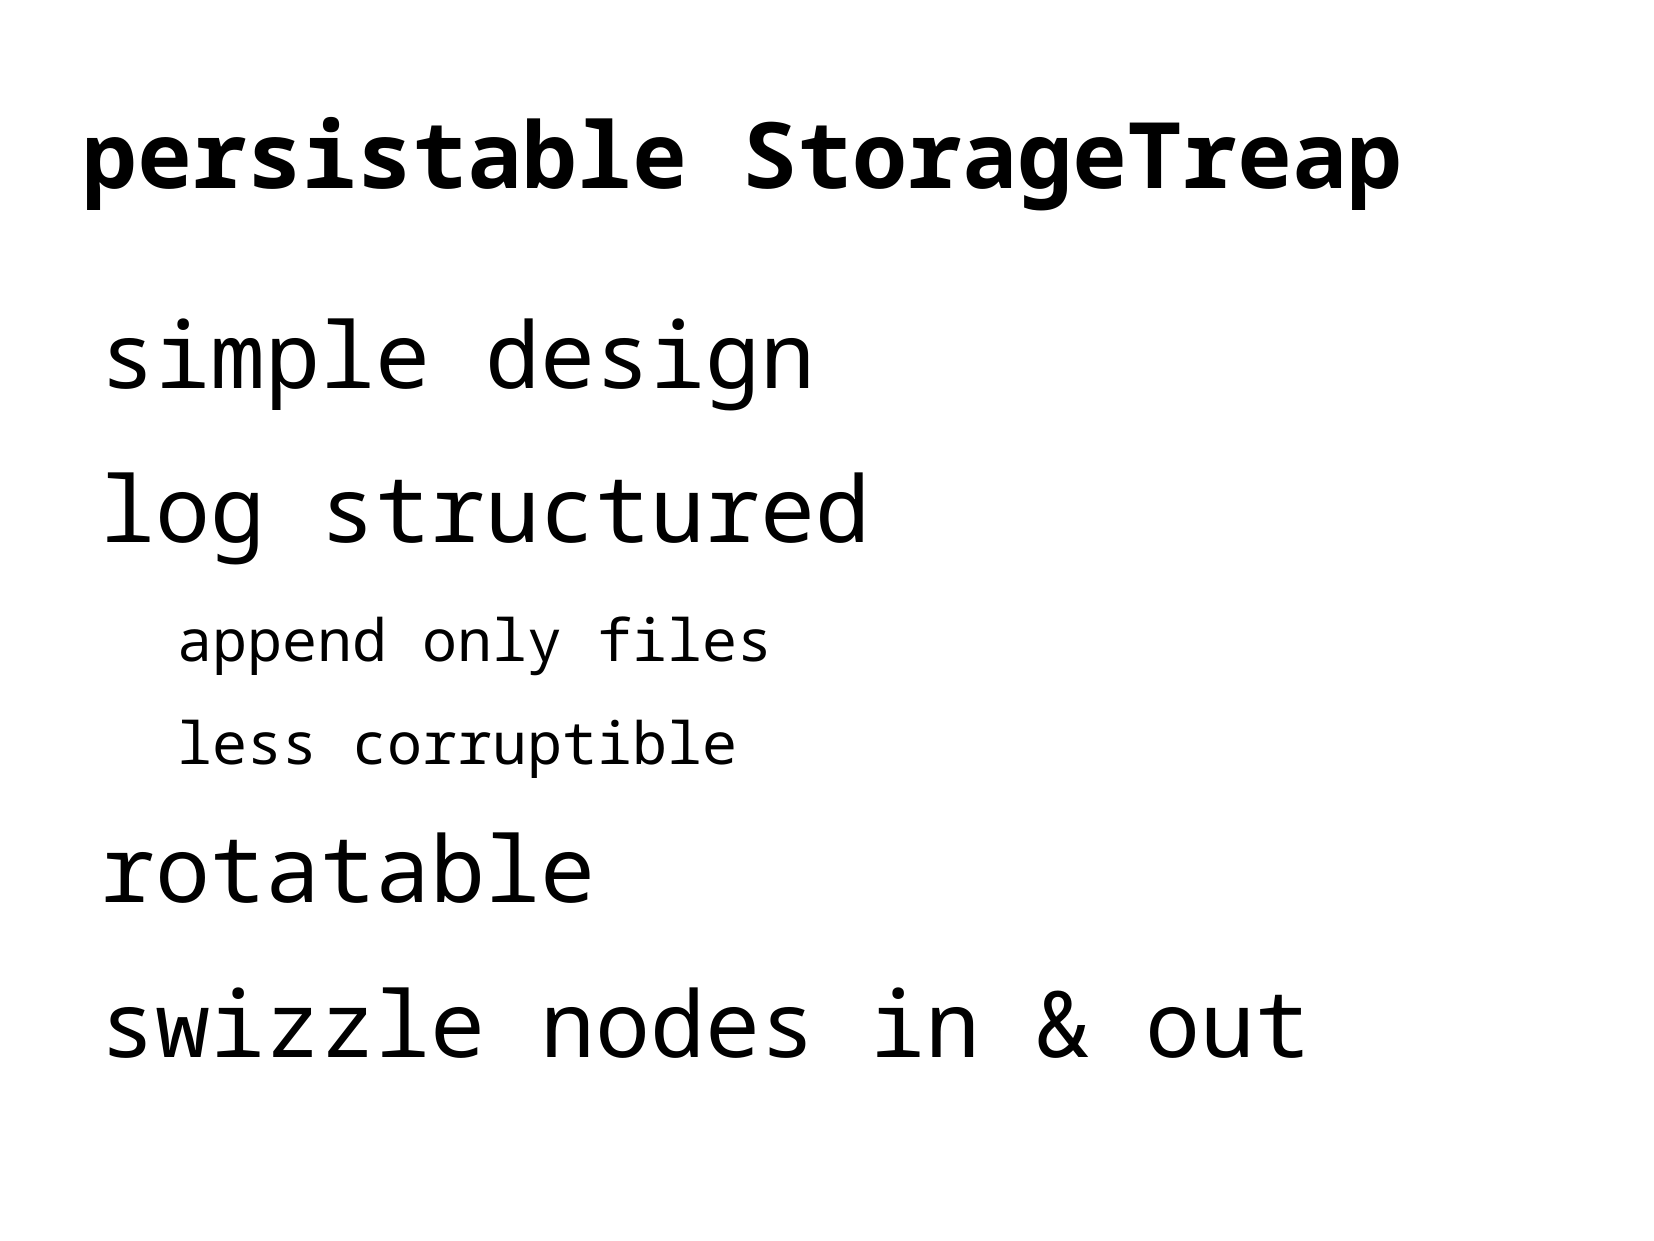

# persistable StorageTreap
simple design
log structured
append only files
less corruptible
rotatable
swizzle nodes in & out